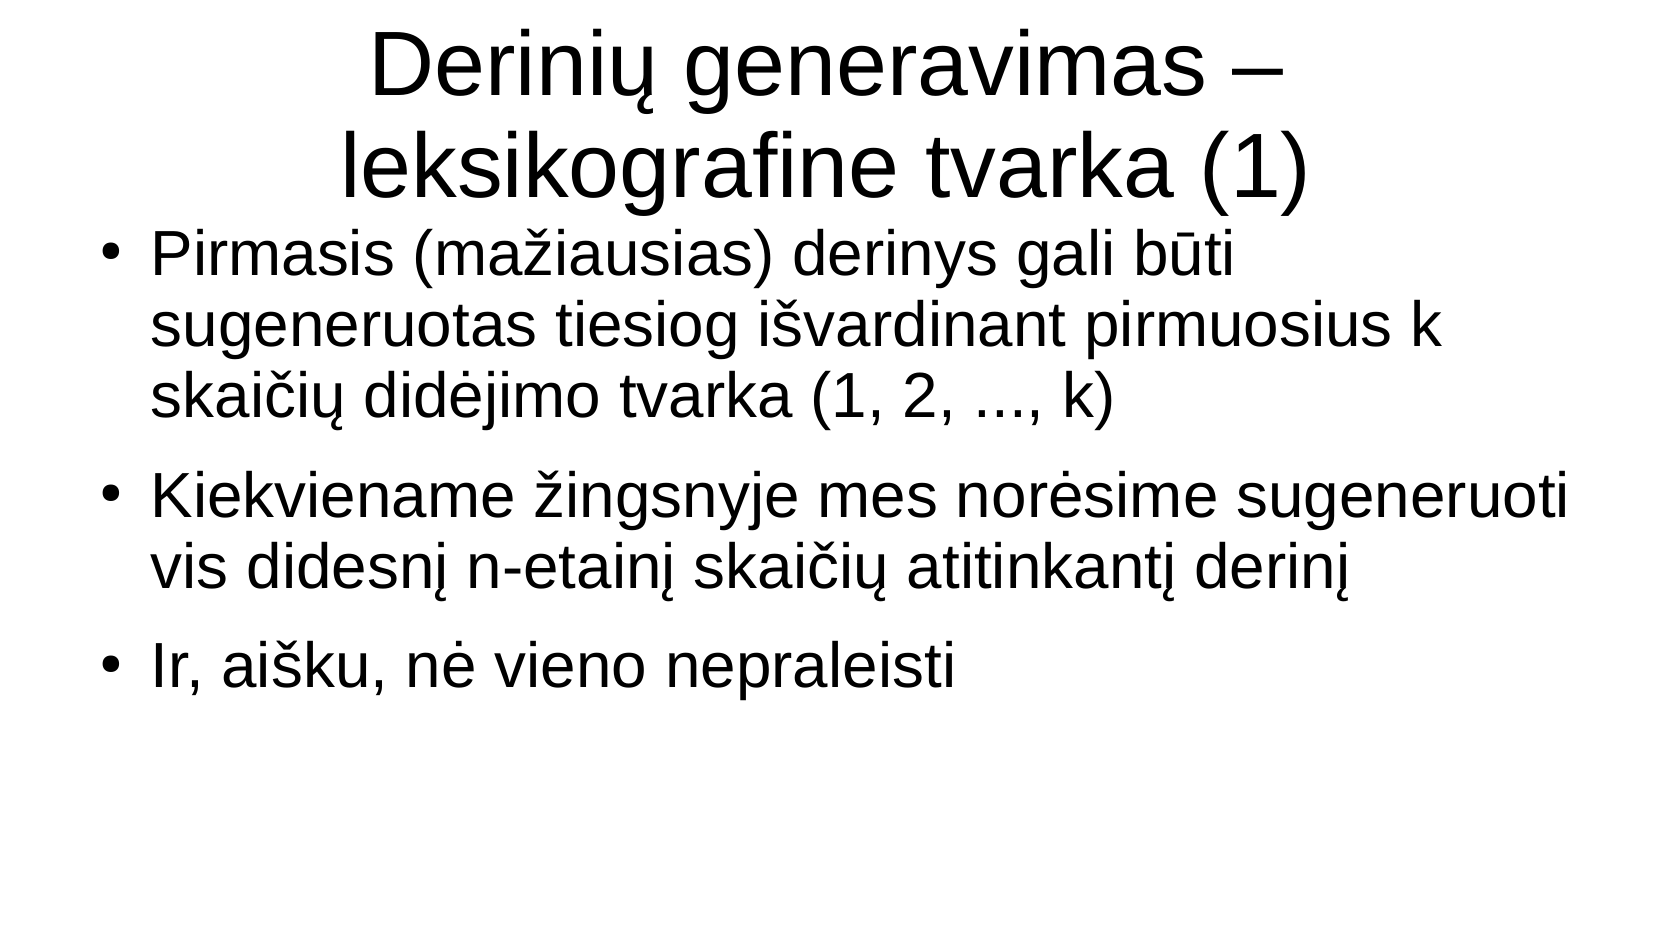

# Derinių generavimas – leksikografine tvarka (1)
Pirmasis (mažiausias) derinys gali būti sugeneruotas tiesiog išvardinant pirmuosius k skaičių didėjimo tvarka (1, 2, ..., k)
Kiekviename žingsnyje mes norėsime sugeneruoti vis didesnį n-etainį skaičių atitinkantį derinį
Ir, aišku, nė vieno nepraleisti